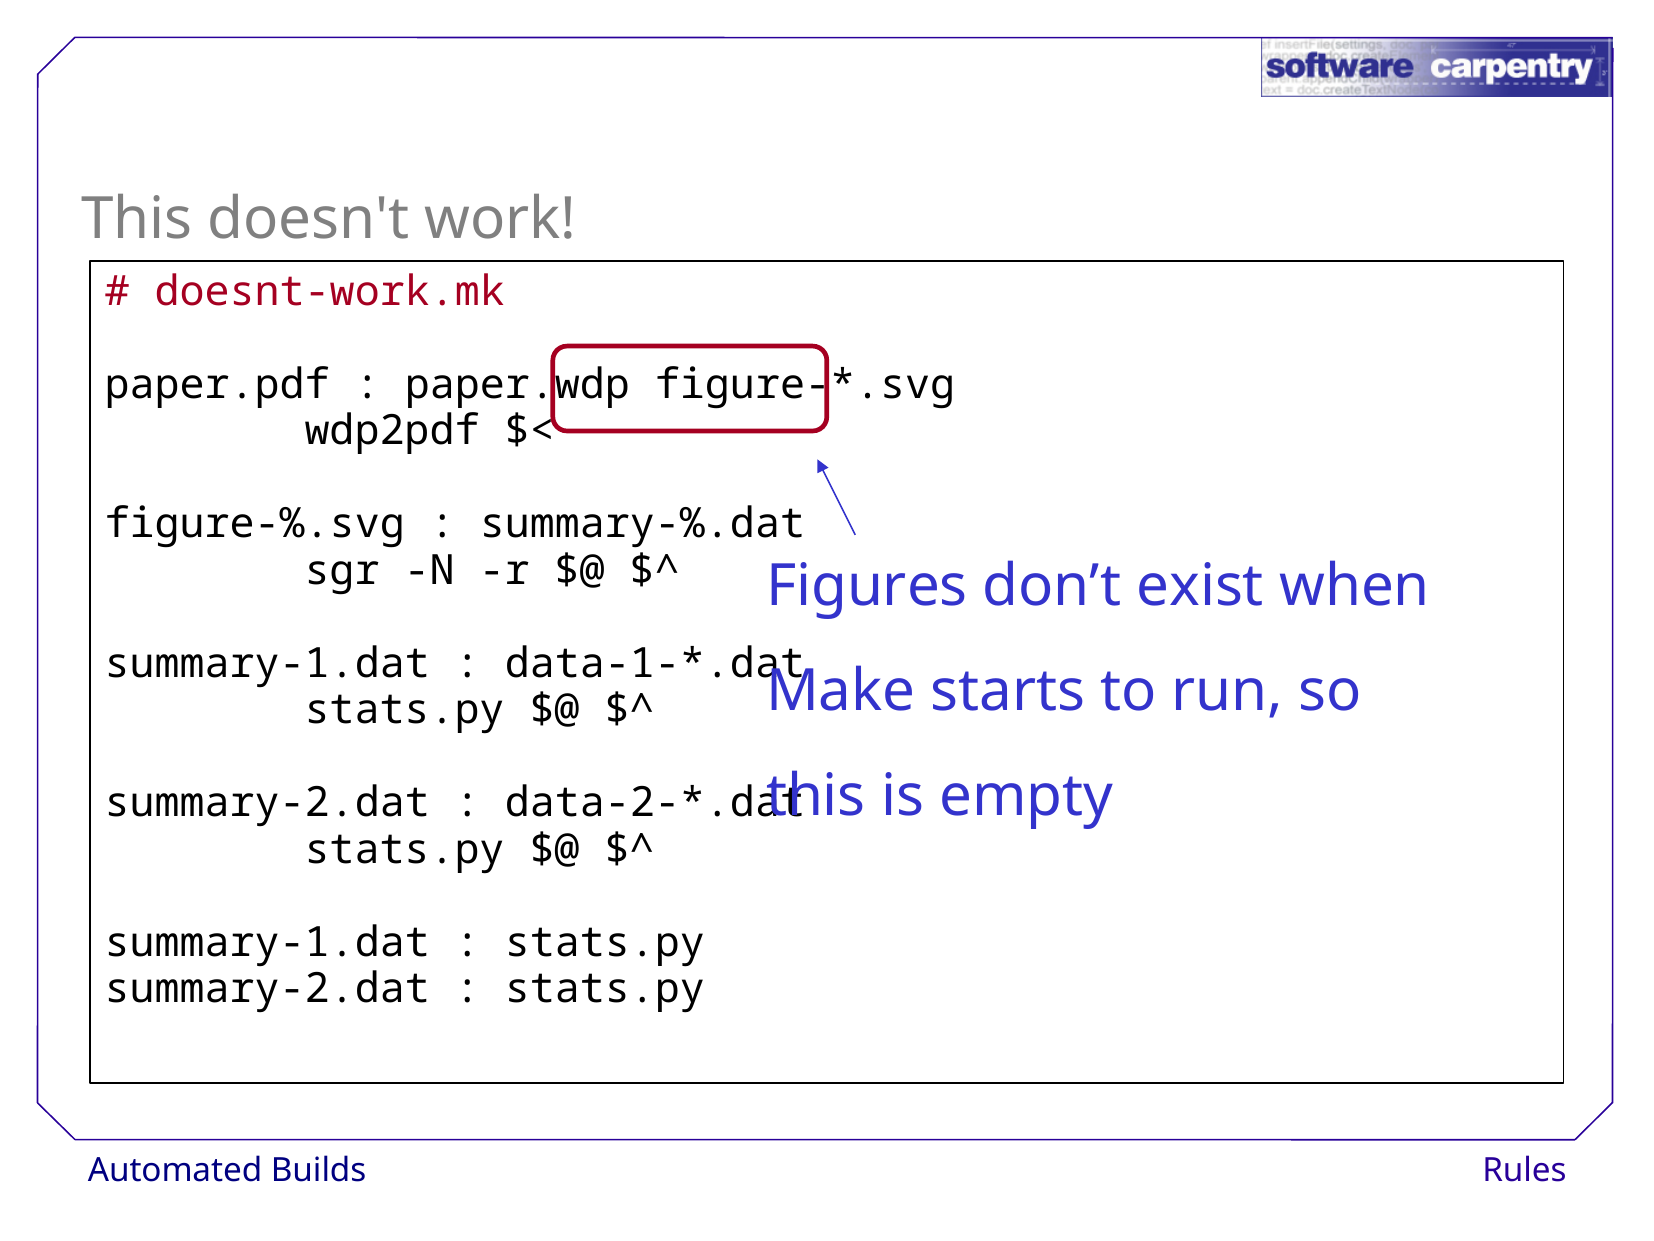

This doesn't work!
# doesnt-work.mk
paper.pdf : paper.wdp figure-*.svg
 wdp2pdf $<
figure-%.svg : summary-%.dat
 sgr -N -r $@ $^
summary-1.dat : data-1-*.dat
 stats.py $@ $^
summary-2.dat : data-2-*.dat
 stats.py $@ $^
summary-1.dat : stats.py
summary-2.dat : stats.py
Figures don’t exist when
Make starts to run, so
this is empty